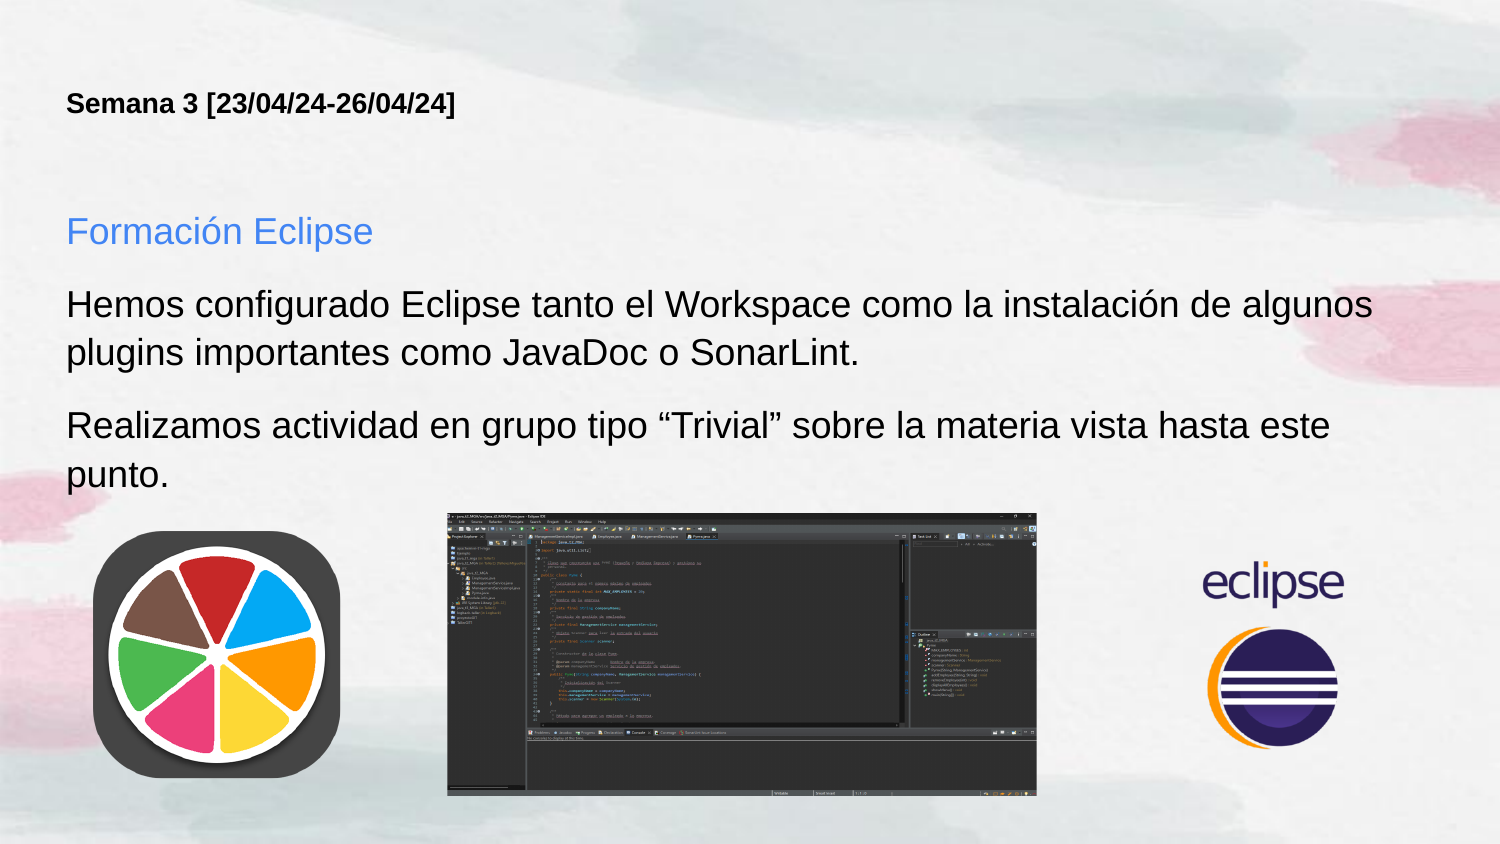

# Semana 3 [23/04/24-26/04/24]
Formación Eclipse
Hemos configurado Eclipse tanto el Workspace como la instalación de algunos plugins importantes como JavaDoc o SonarLint.
Realizamos actividad en grupo tipo “Trivial” sobre la materia vista hasta este punto.